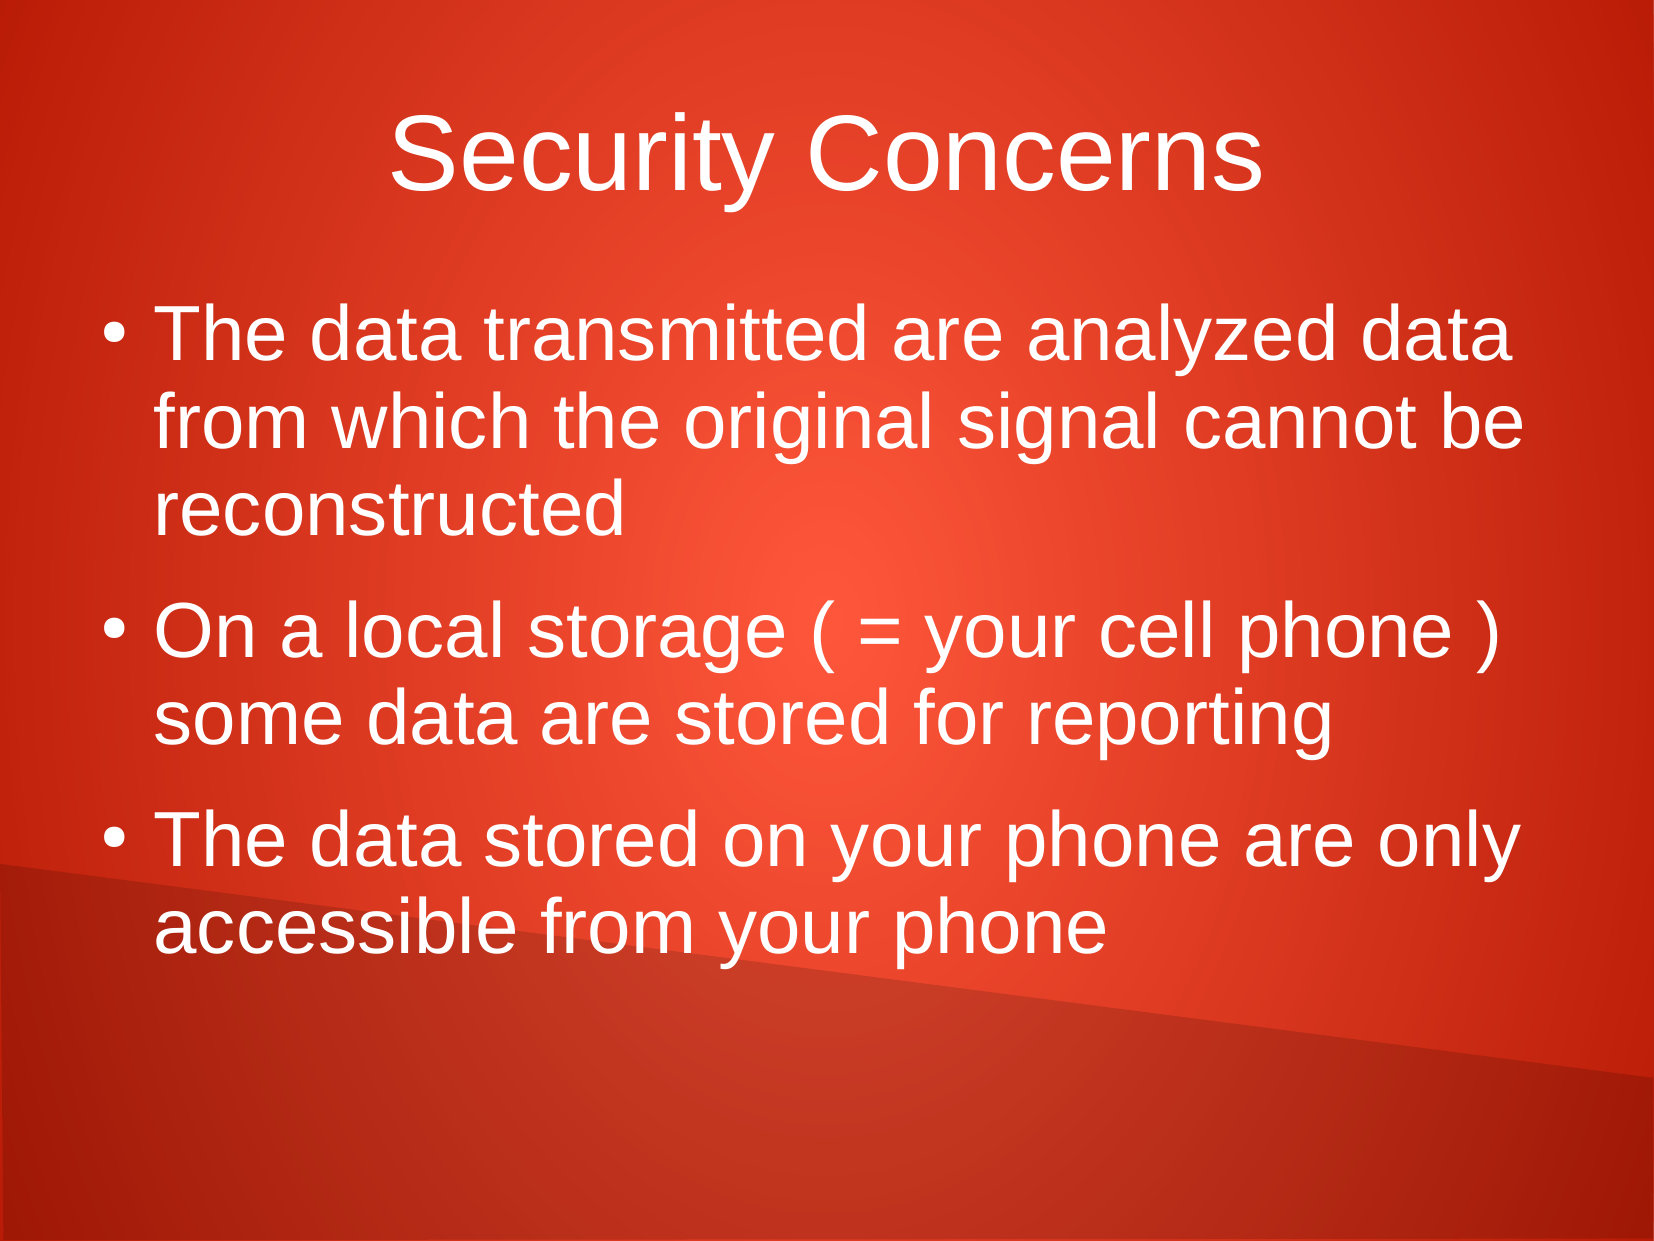

# Security Concerns
The data transmitted are analyzed data from which the original signal cannot be reconstructed
On a local storage ( = your cell phone ) some data are stored for reporting
The data stored on your phone are only accessible from your phone